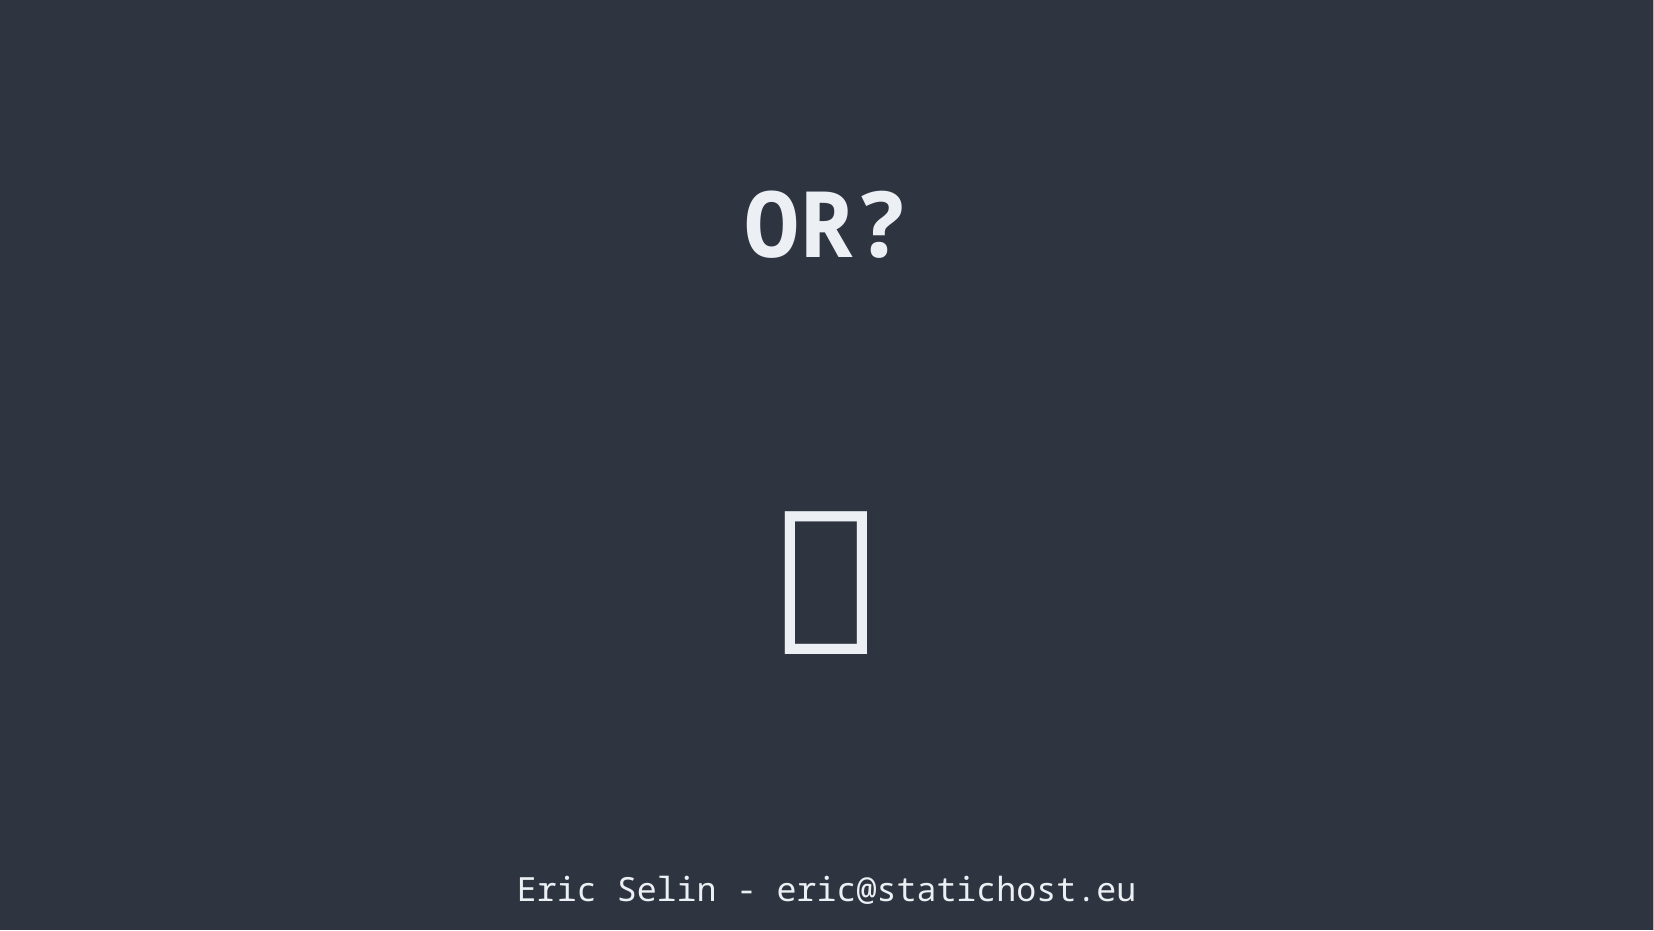

# OR?
🤔
Eric Selin - eric@statichost.eu